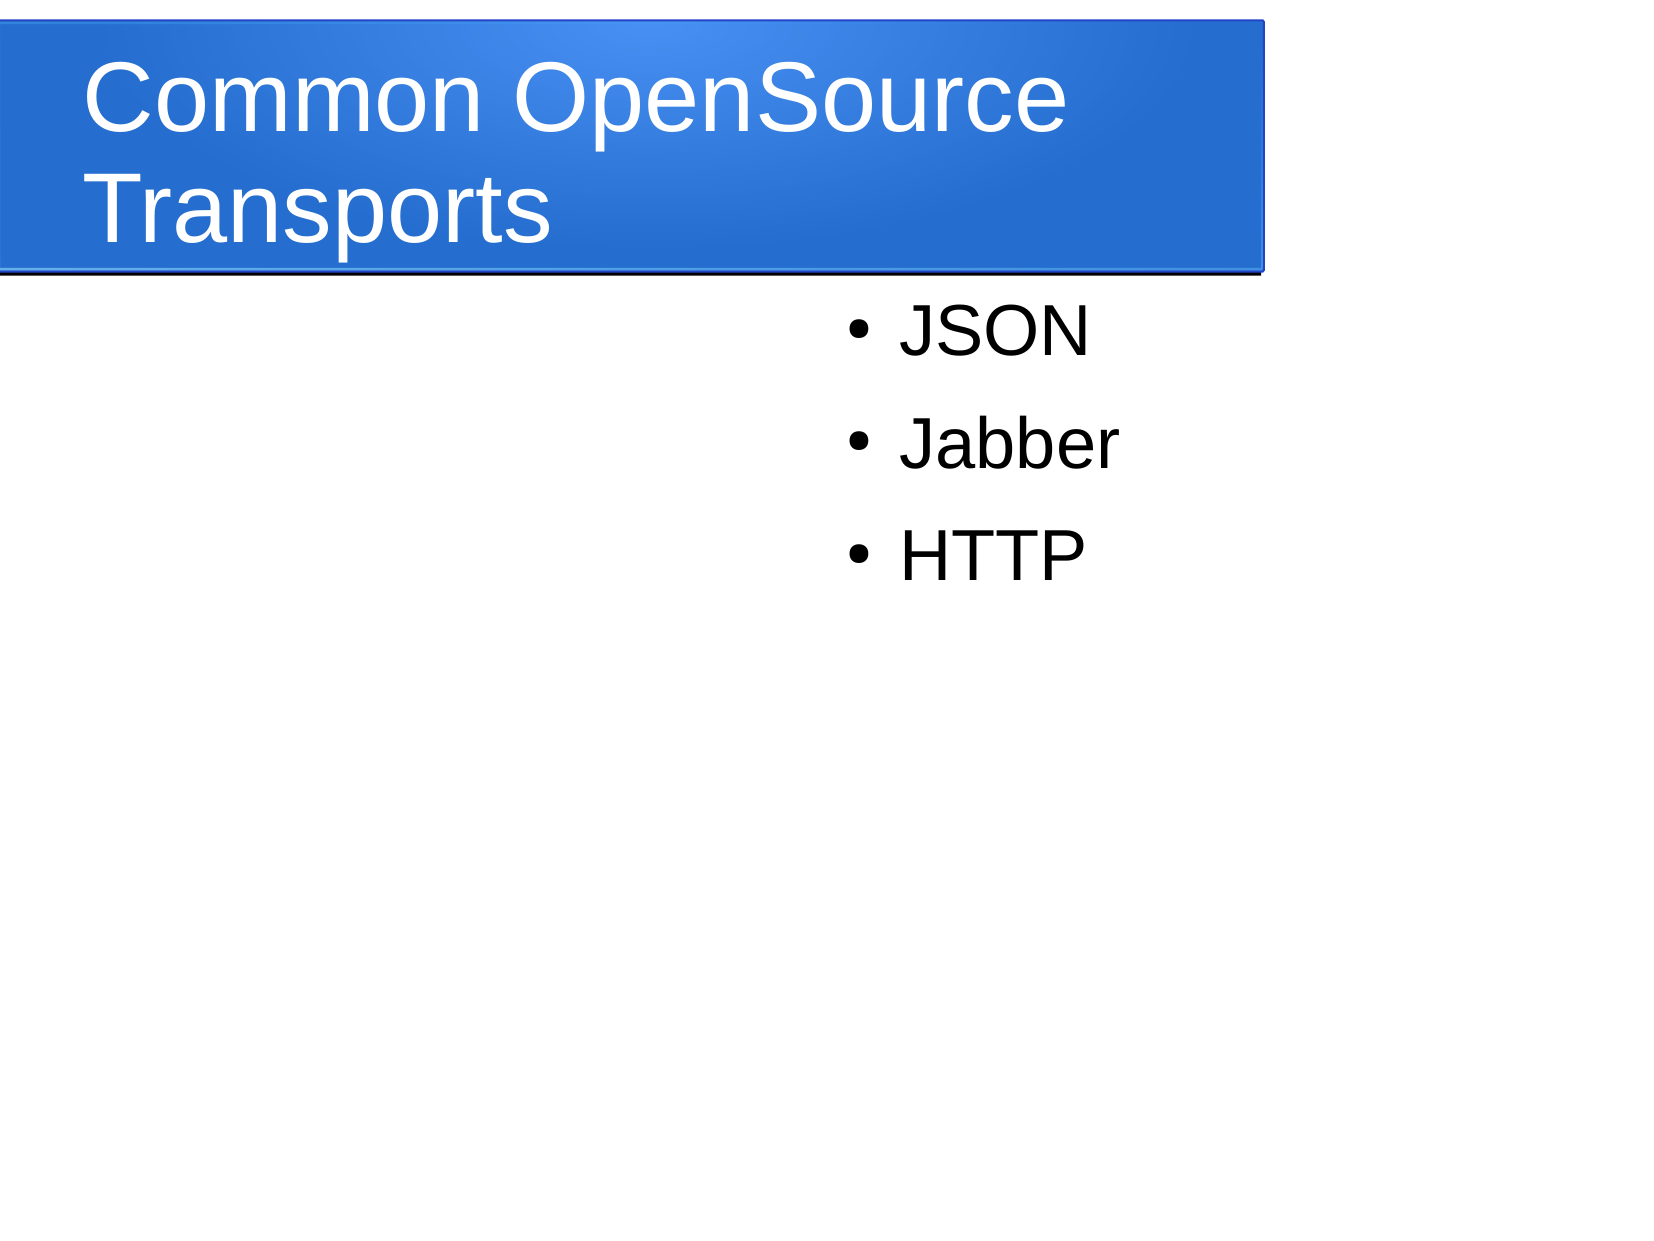

# Common OpenSource Transports
JSON
Jabber
HTTP